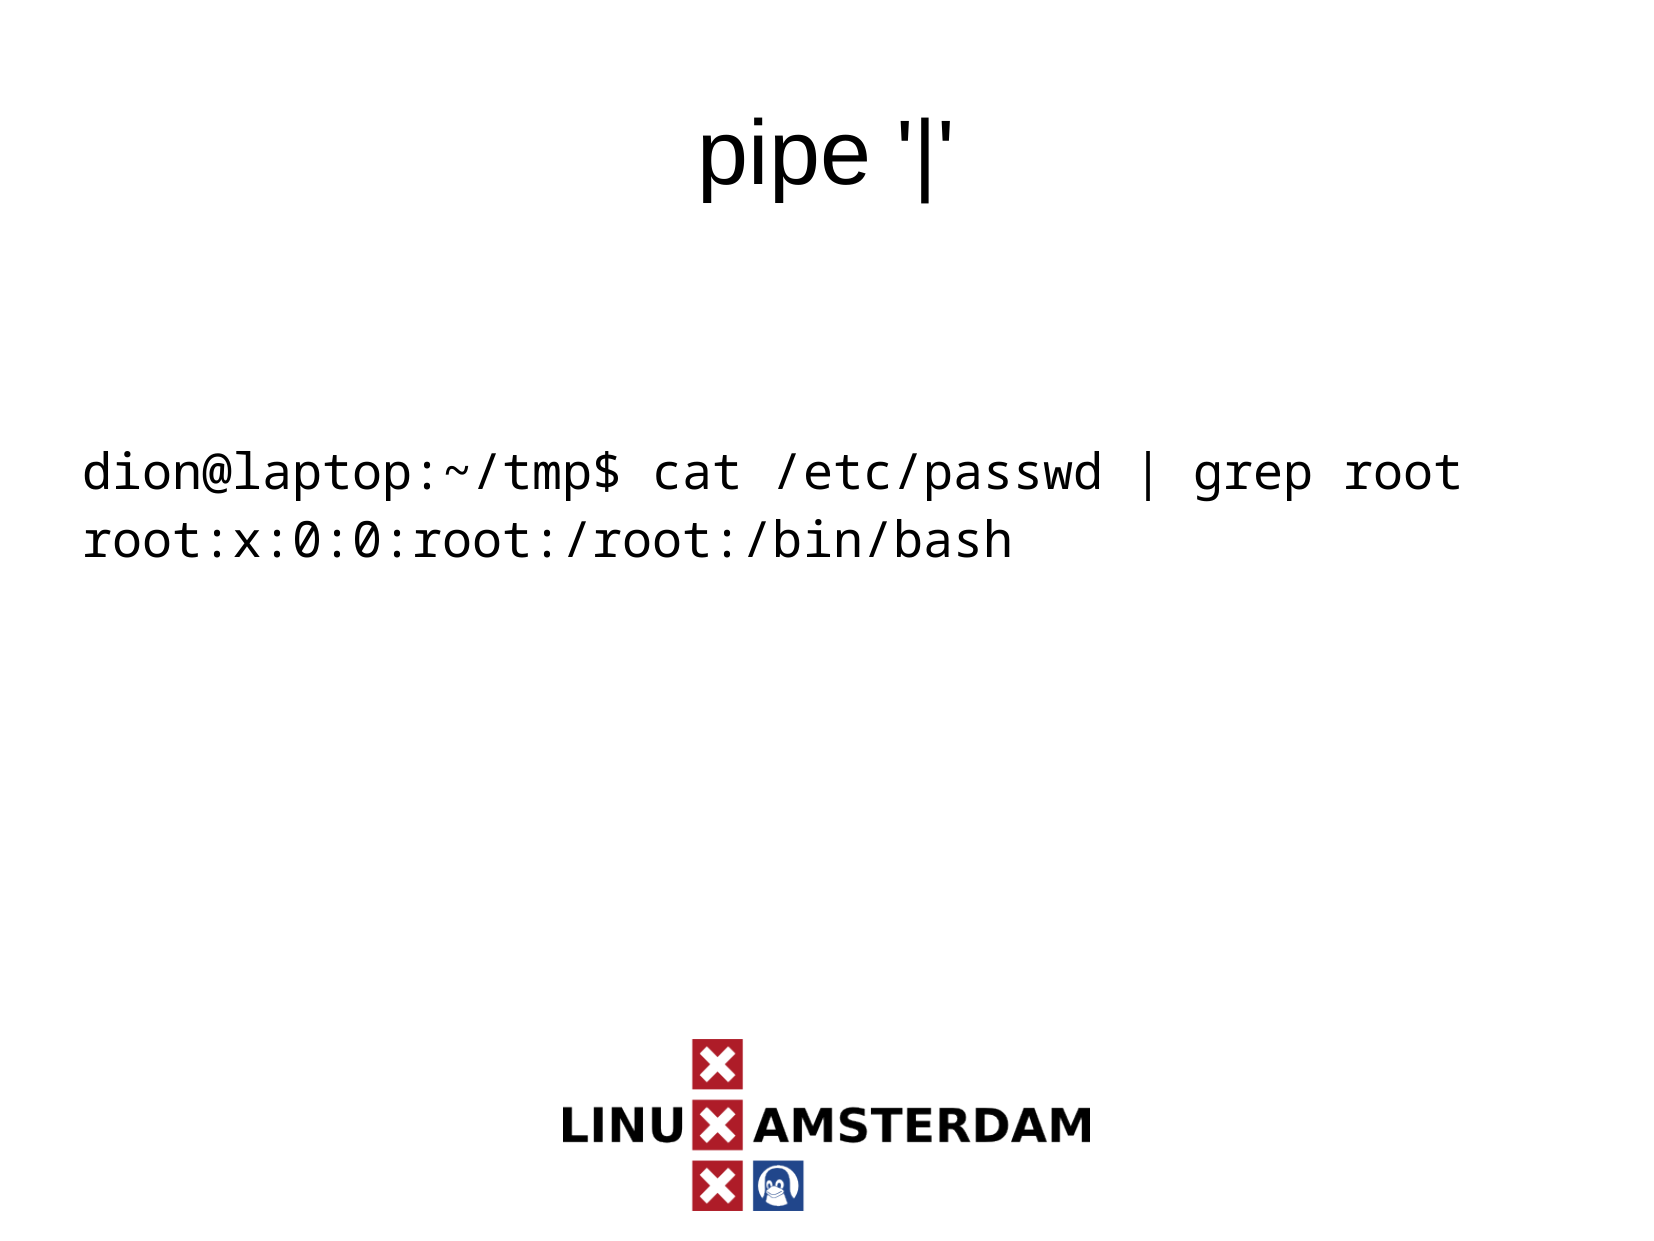

# pipe '|'
dion@laptop:~/tmp$ cat /etc/passwd | grep root
root:x:0:0:root:/root:/bin/bash